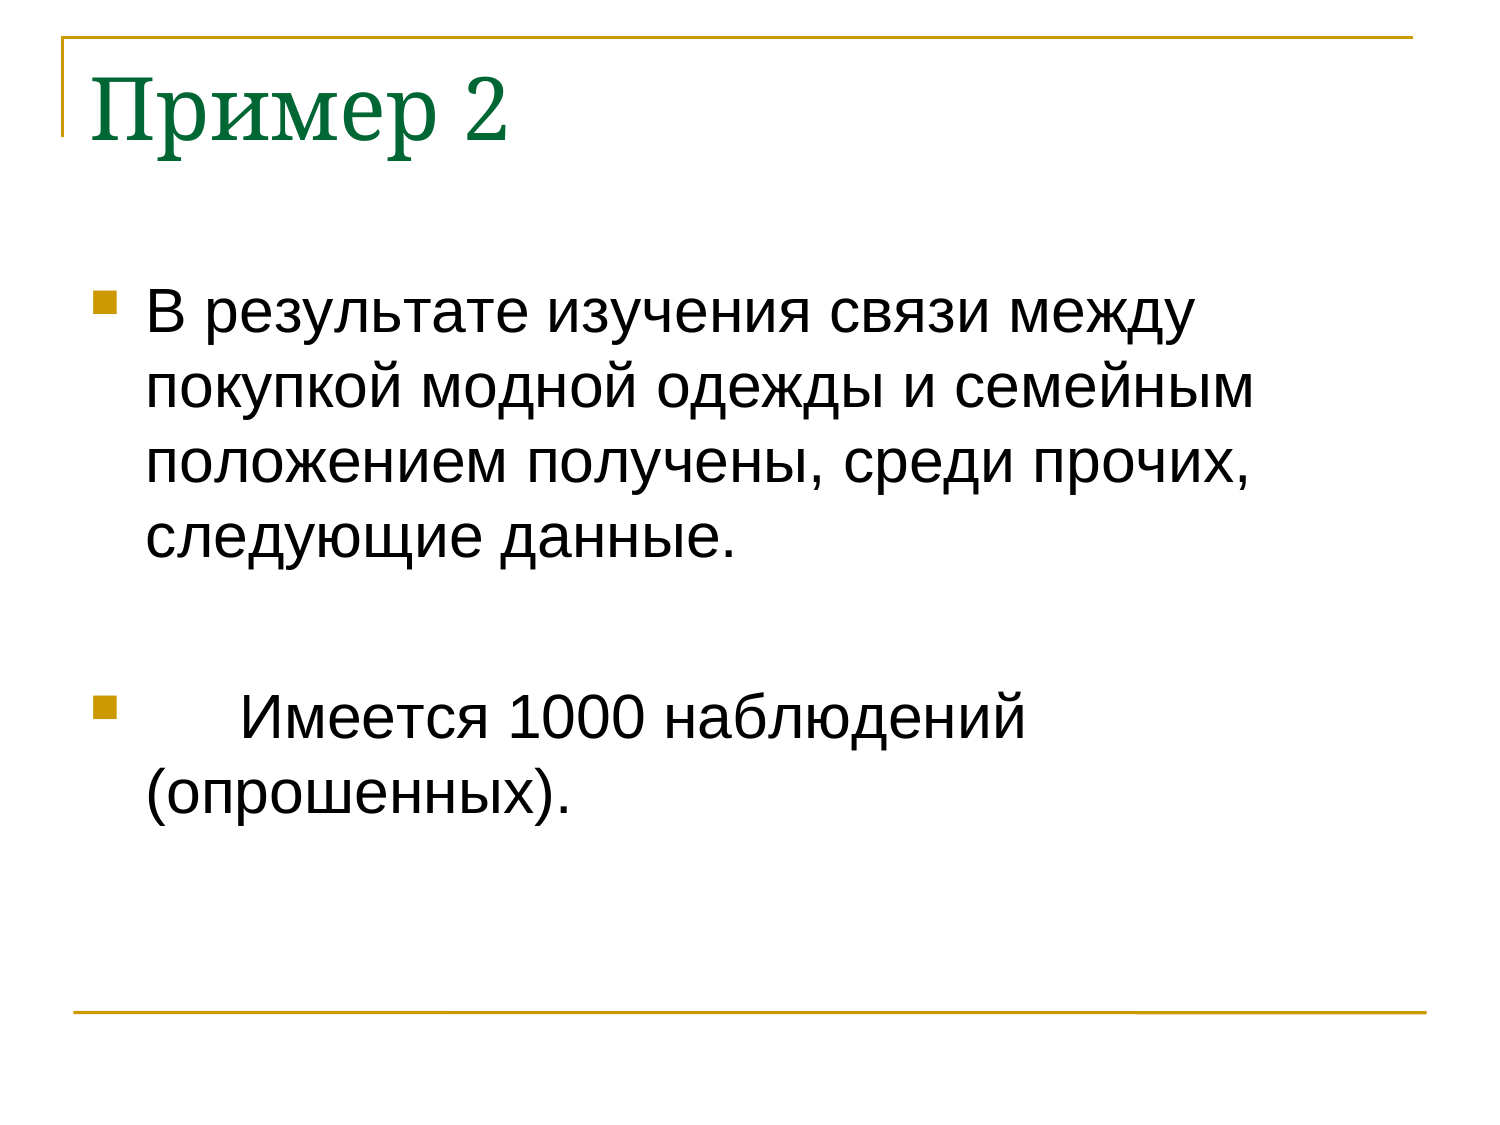

# Пример 2
В результате изучения связи между покупкой модной одежды и семейным положением получены, среди прочих, следующие данные.
	Имеется 1000 наблюдений (опрошенных).